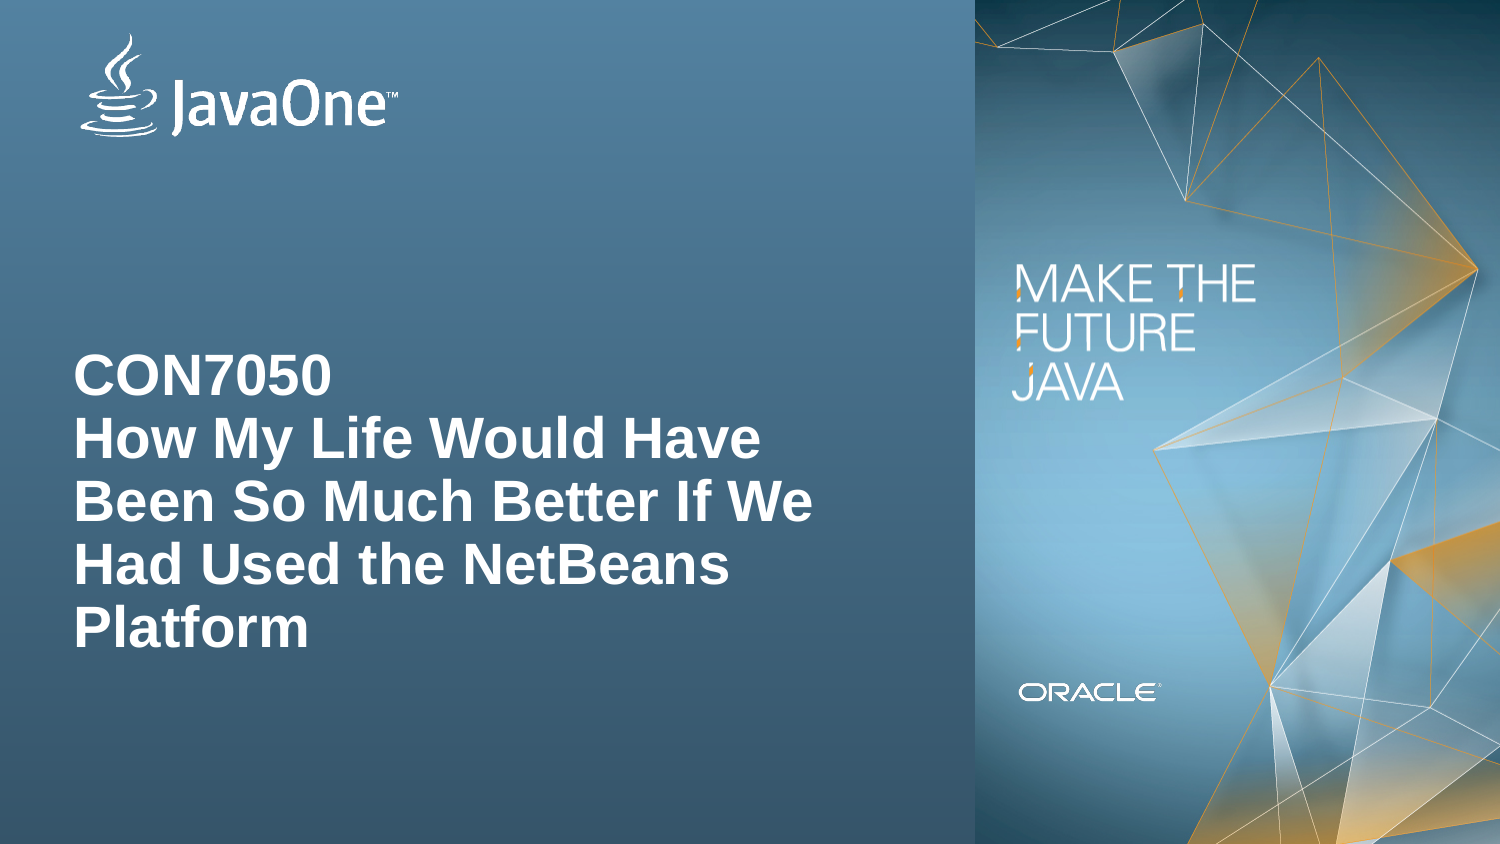

# CON7050 How My Life Would Have Been So Much Better If We Had Used the NetBeans Platform